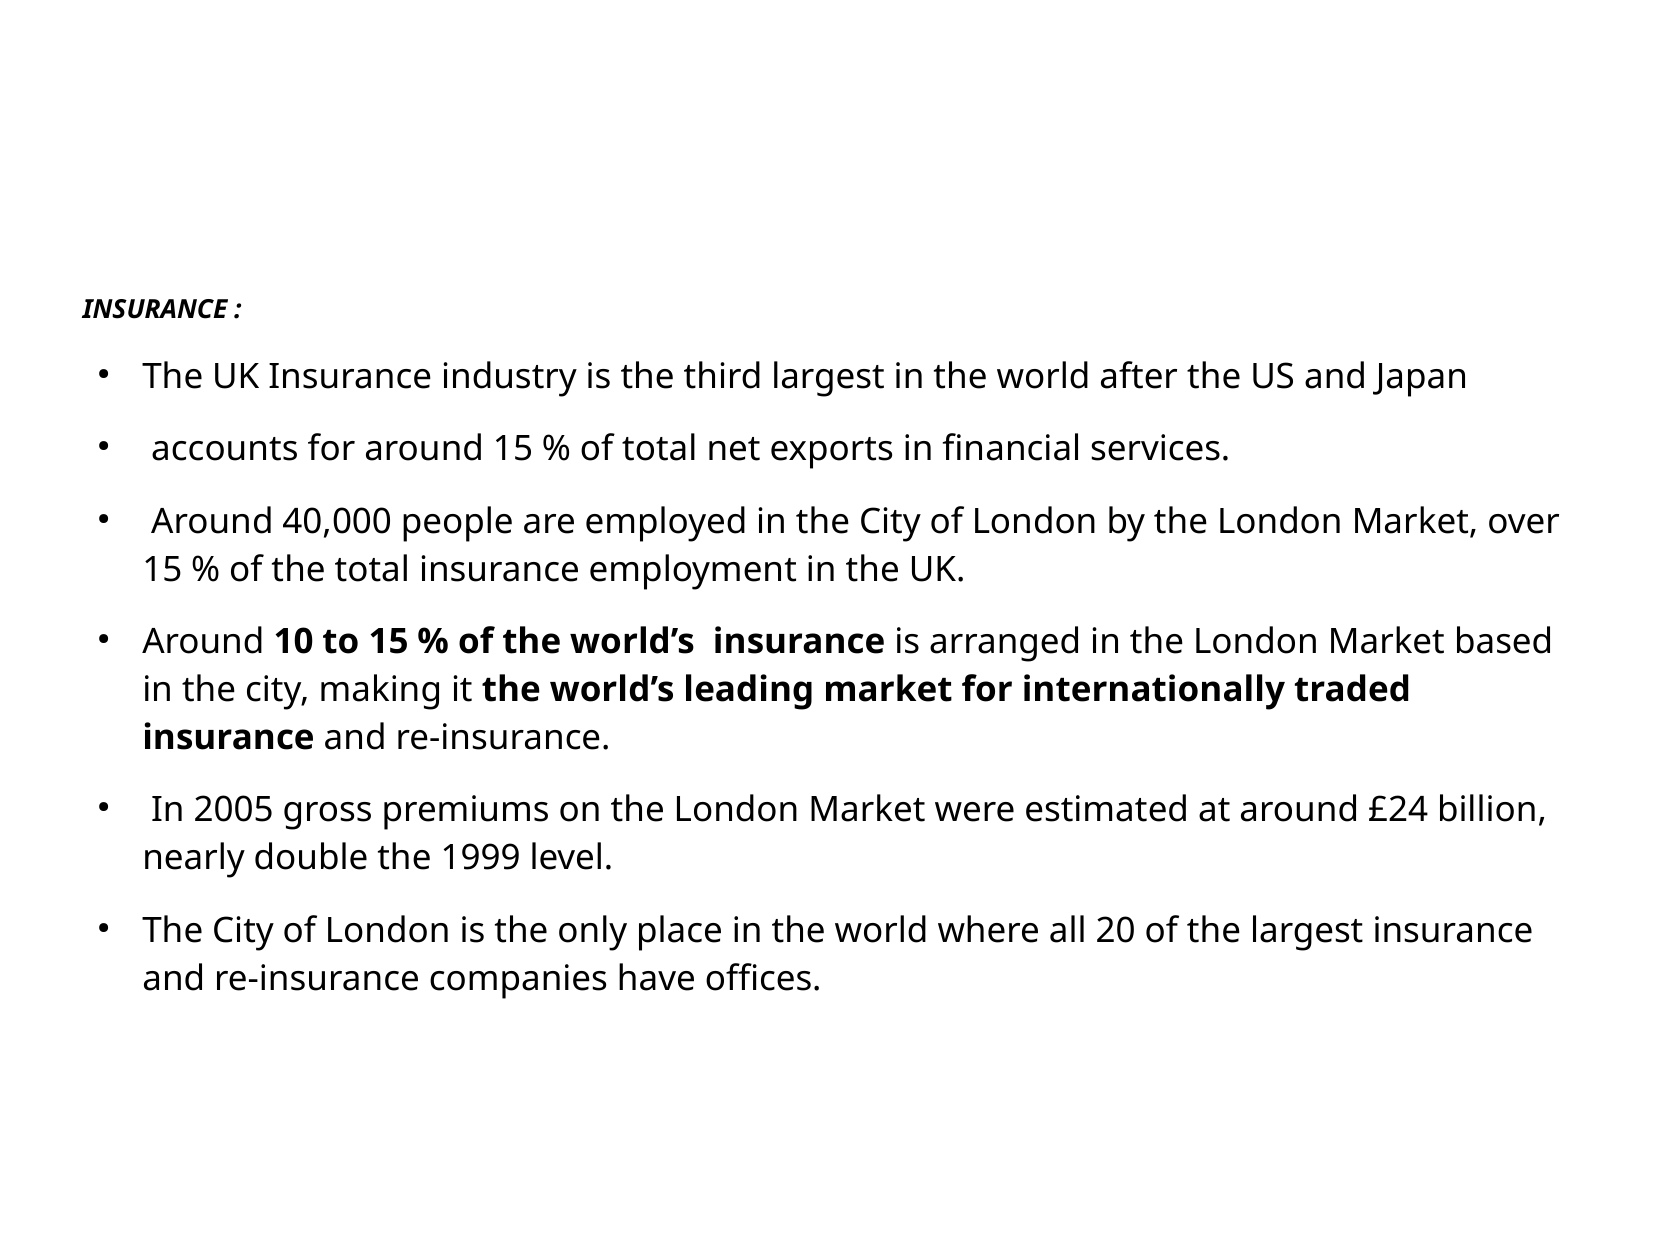

#
INSURANCE :
The UK Insurance industry is the third largest in the world after the US and Japan
 accounts for around 15 % of total net exports in financial services.
 Around 40,000 people are employed in the City of London by the London Market, over 15 % of the total insurance employment in the UK.
Around 10 to 15 % of the world’s insurance is arranged in the London Market based in the city, making it the world’s leading market for internationally traded insurance and re-insurance.
 In 2005 gross premiums on the London Market were estimated at around £24 billion, nearly double the 1999 level.
The City of London is the only place in the world where all 20 of the largest insurance and re-insurance companies have offices.